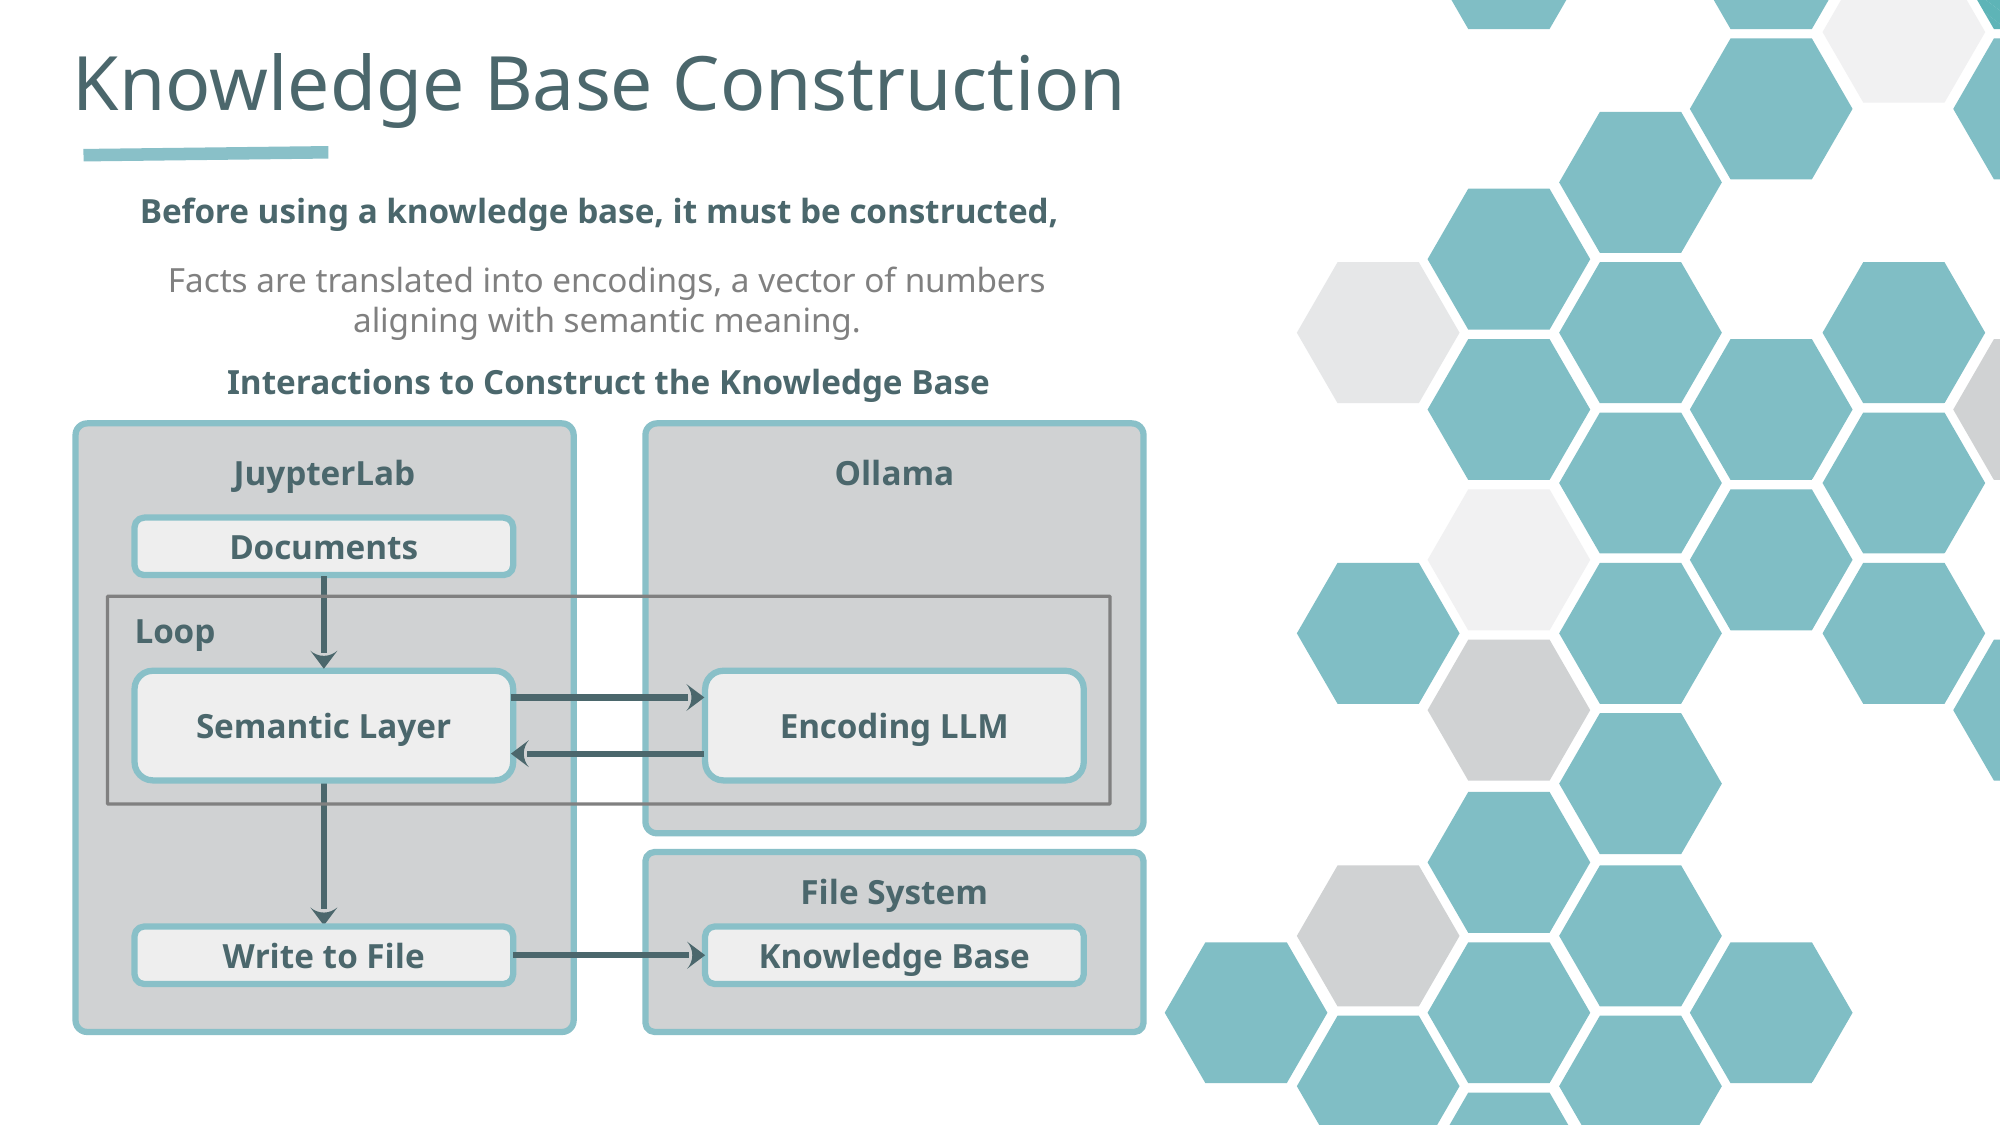

# Knowledge Base Construction
Before using a knowledge base, it must be constructed,
Facts are translated into encodings, a vector of numbers
aligning with semantic meaning.
Interactions to Construct the Knowledge Base
JuypterLab
Ollama
Documents
Loop
Semantic Layer
Encoding LLM
File System
Write to File
Knowledge Base